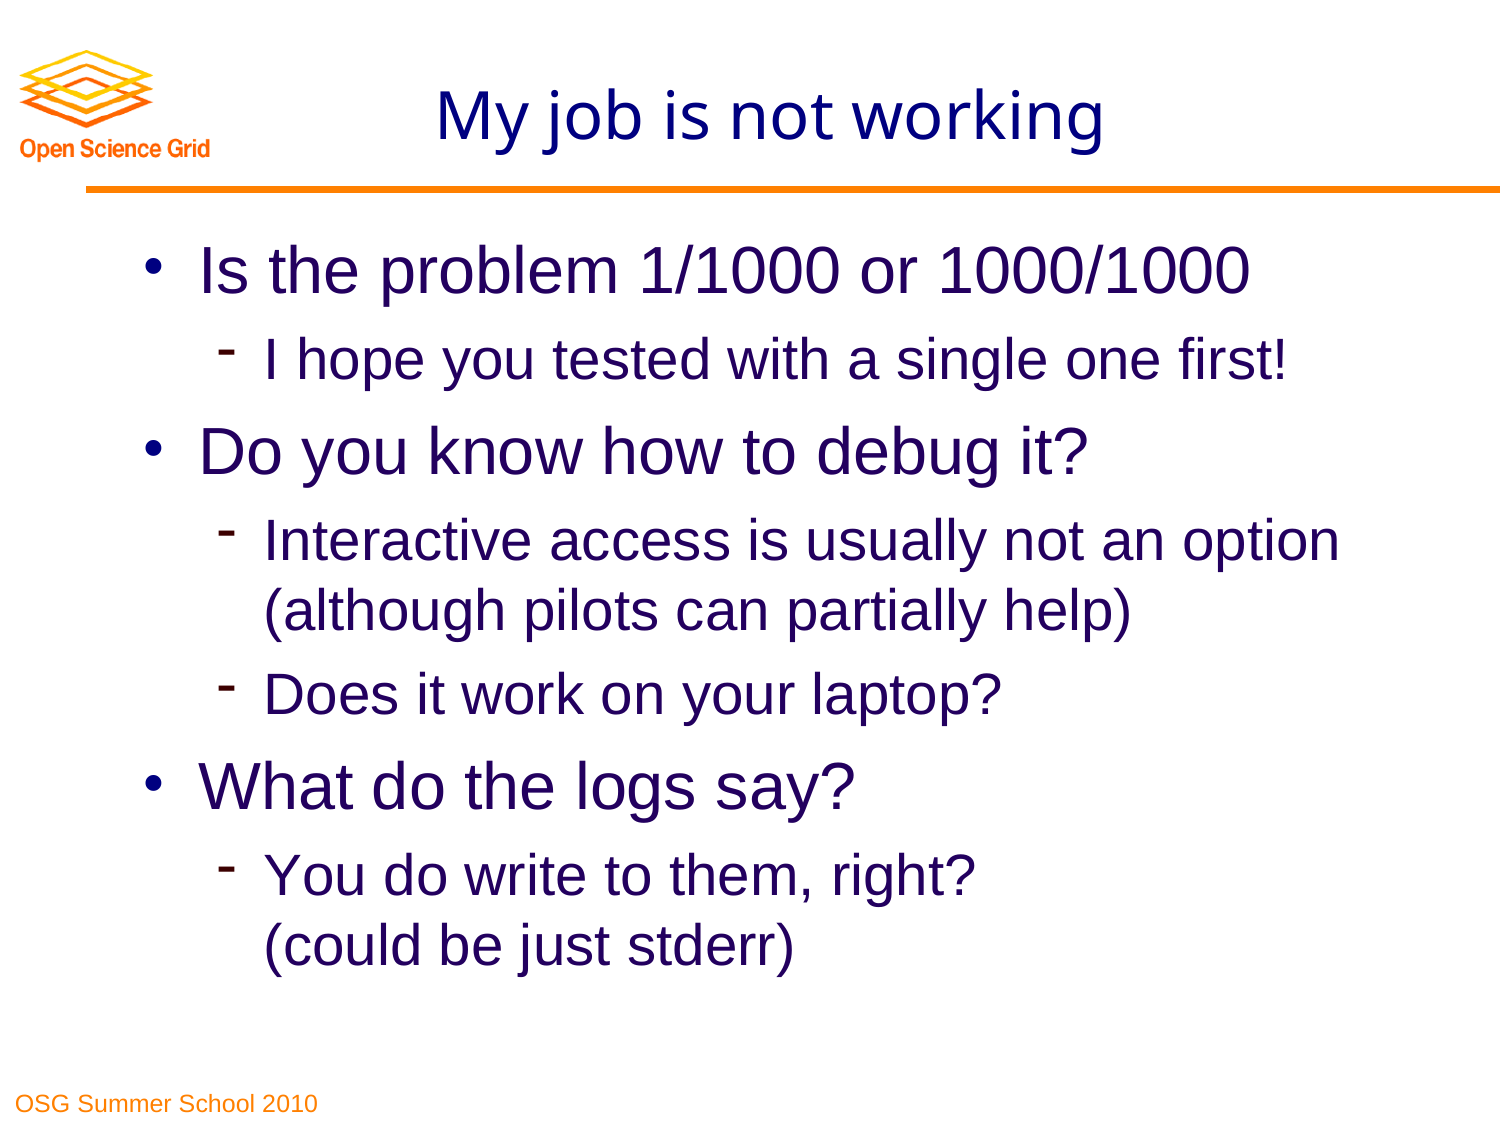

# My job is not working
Is the problem 1/1000 or 1000/1000
I hope you tested with a single one first!
Do you know how to debug it?
Interactive access is usually not an option
(although pilots can partially help)
Does it work on your laptop?
What do the logs say?
You do write to them, right?
(could be just stderr)